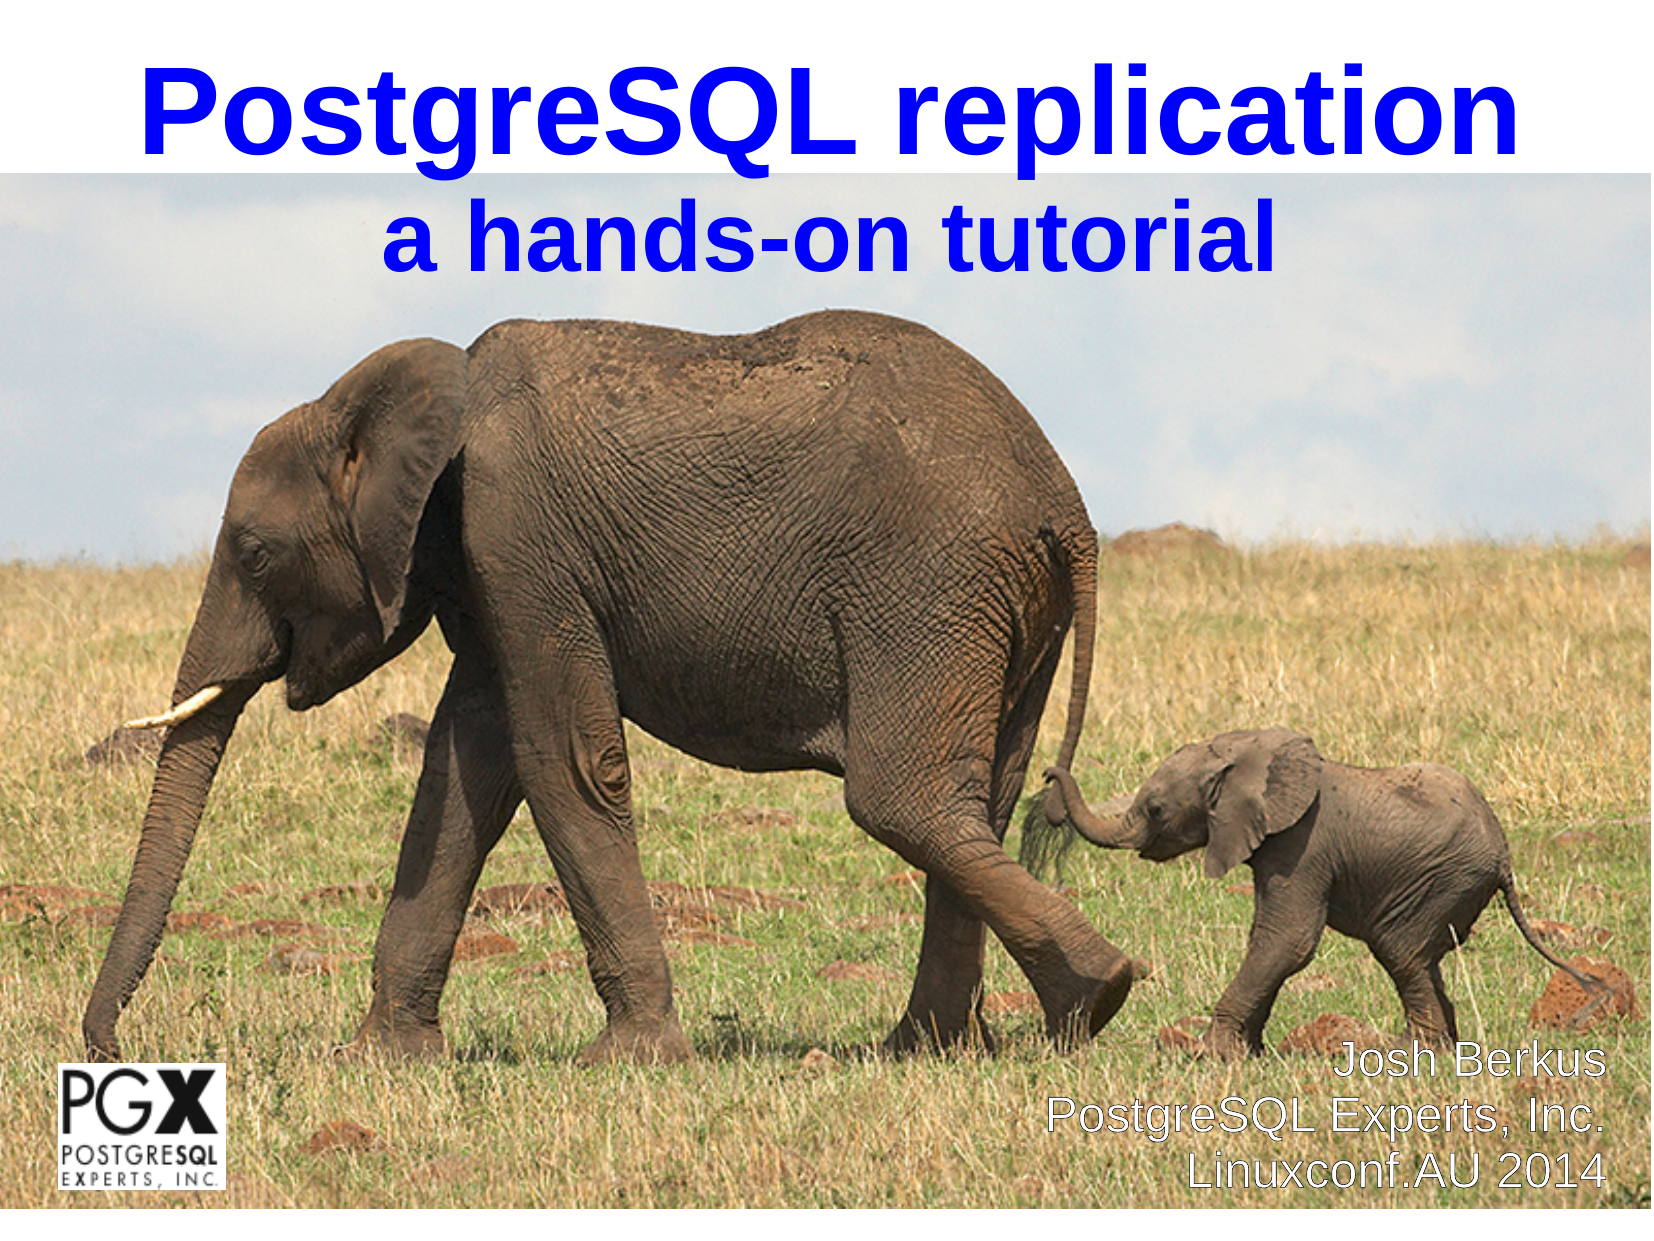

# PostgreSQL replication a hands-on tutorial
Josh Berkus
PostgreSQL Experts, Inc.
Linuxconf.AU 2014